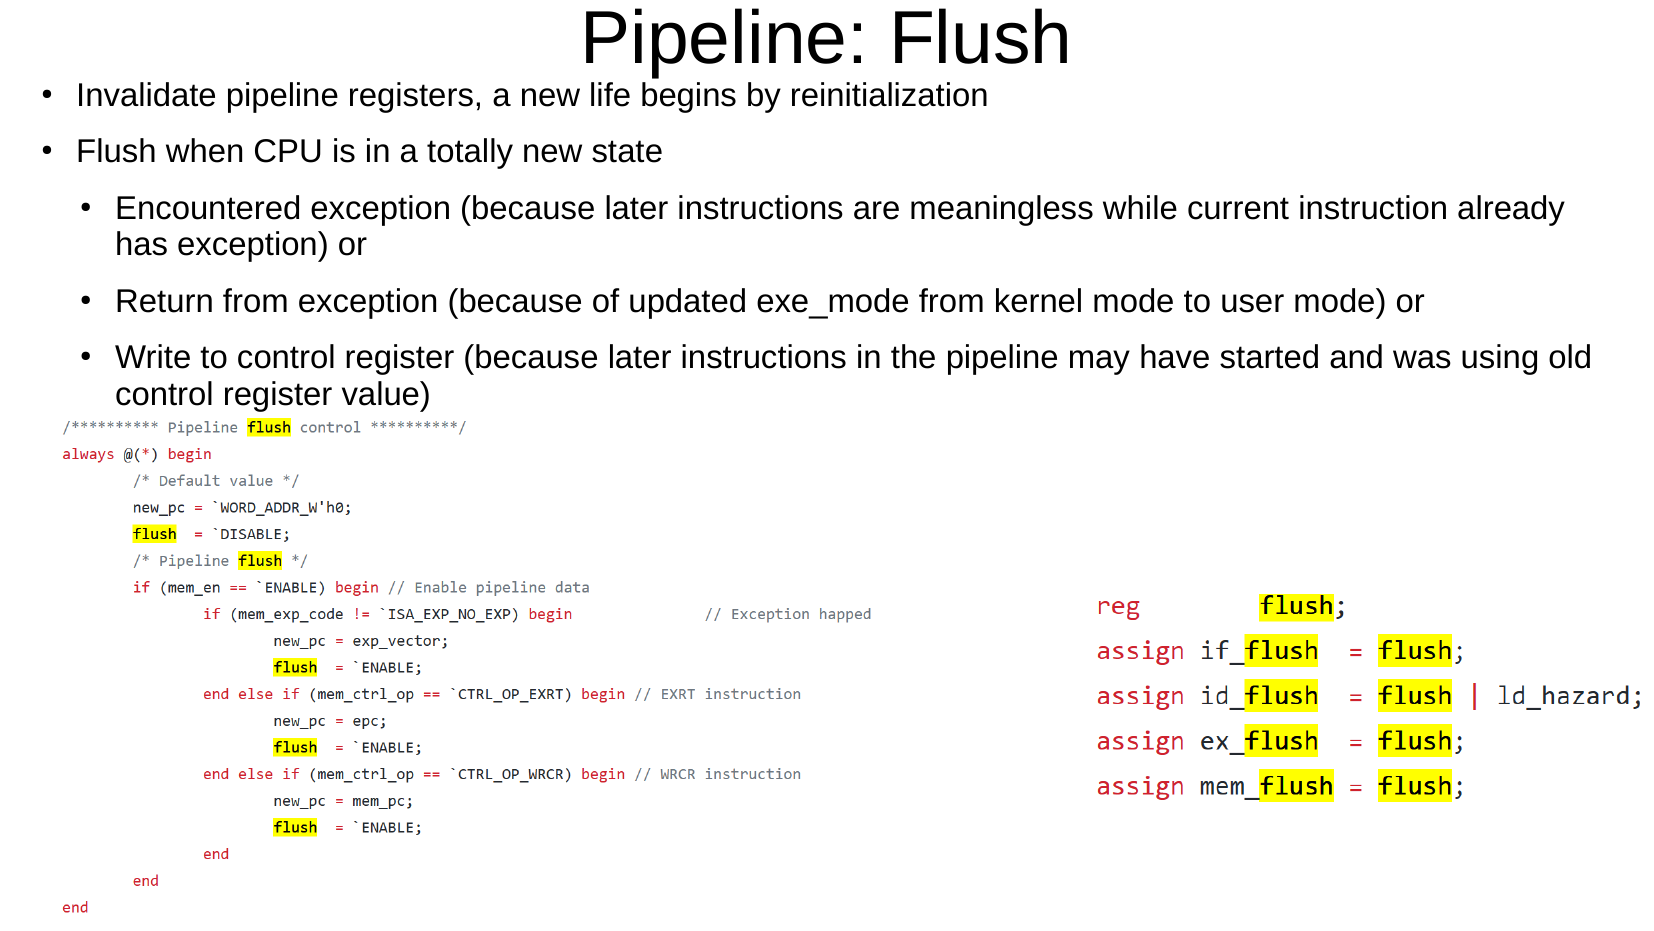

# Pipeline: Flush
Invalidate pipeline registers, a new life begins by reinitialization
Flush when CPU is in a totally new state
Encountered exception (because later instructions are meaningless while current instruction already has exception) or
Return from exception (because of updated exe_mode from kernel mode to user mode) or
Write to control register (because later instructions in the pipeline may have started and was using old control register value)